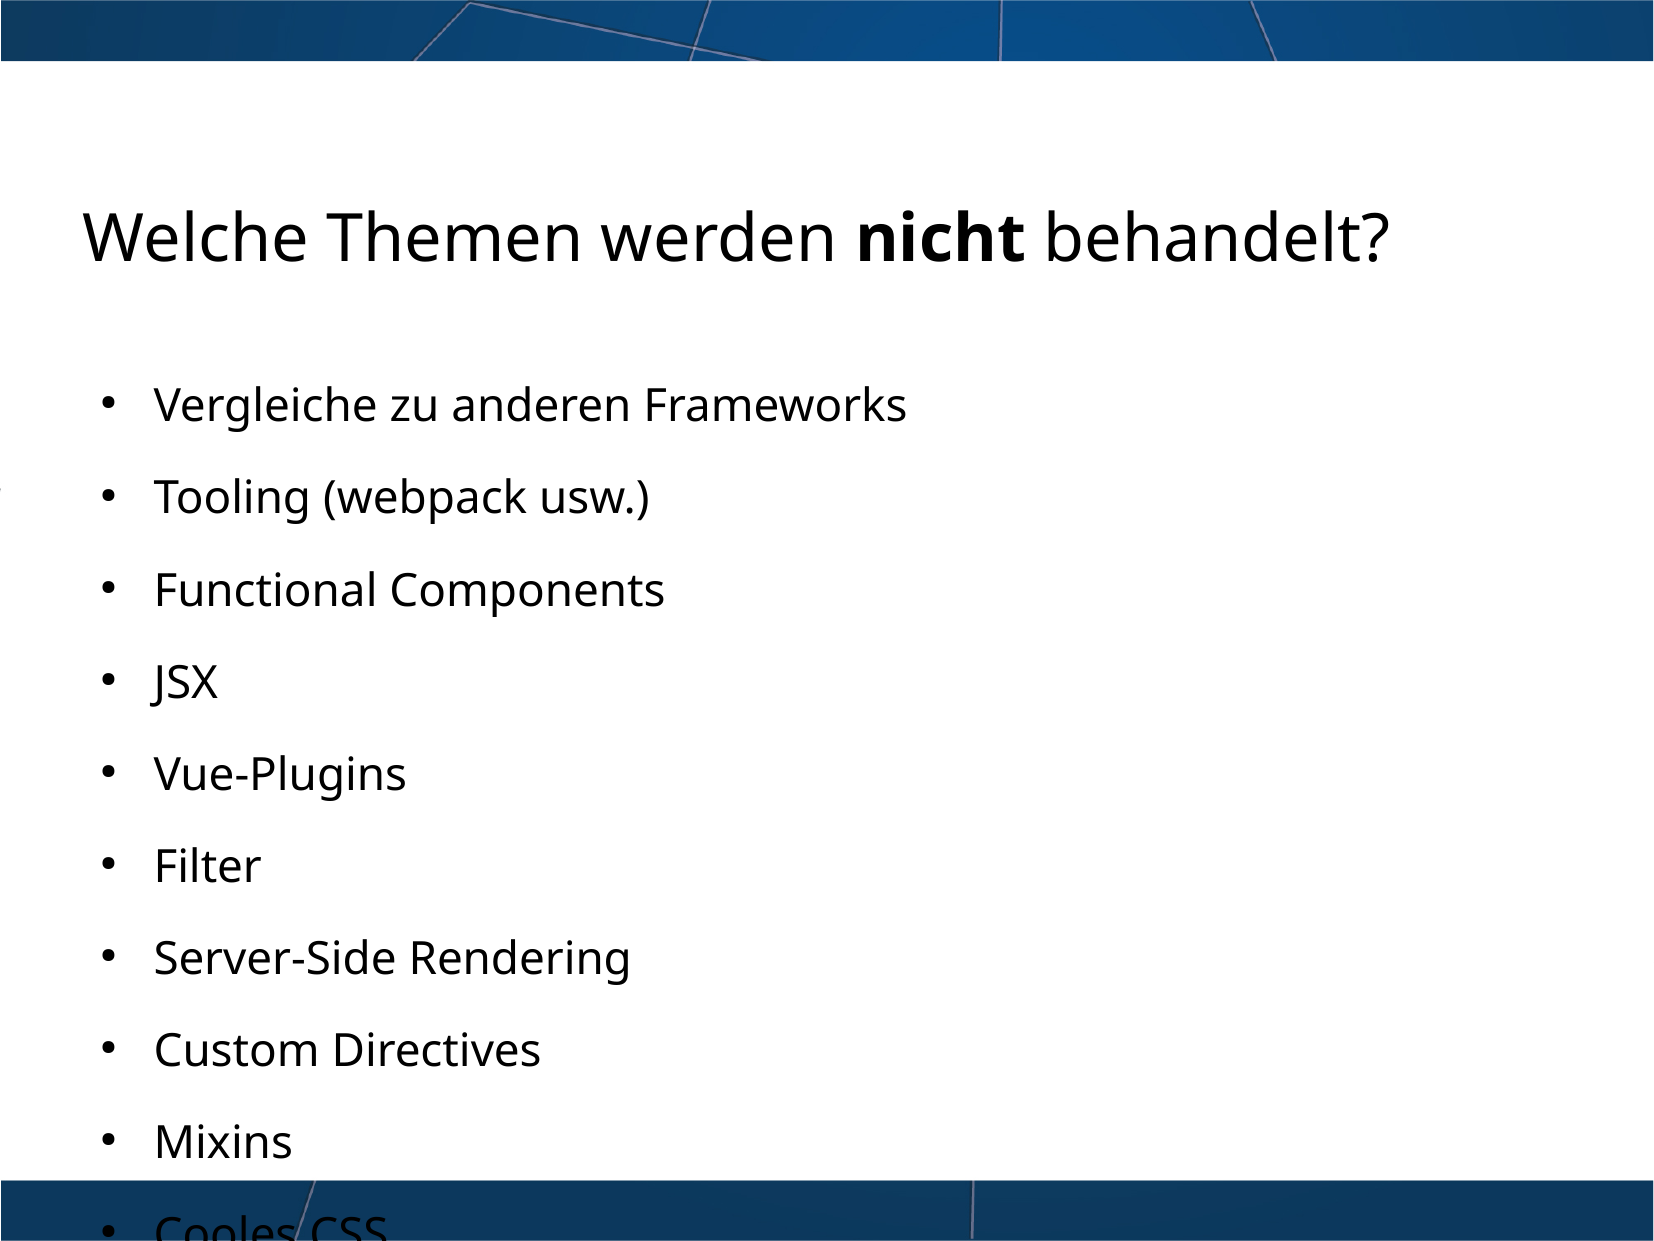

# Welche Themen werden nicht behandelt?
Vergleiche zu anderen Frameworks
Tooling (webpack usw.)
Functional Components
JSX
Vue-Plugins
Filter
Server-Side Rendering
Custom Directives
Mixins
Cooles CSS